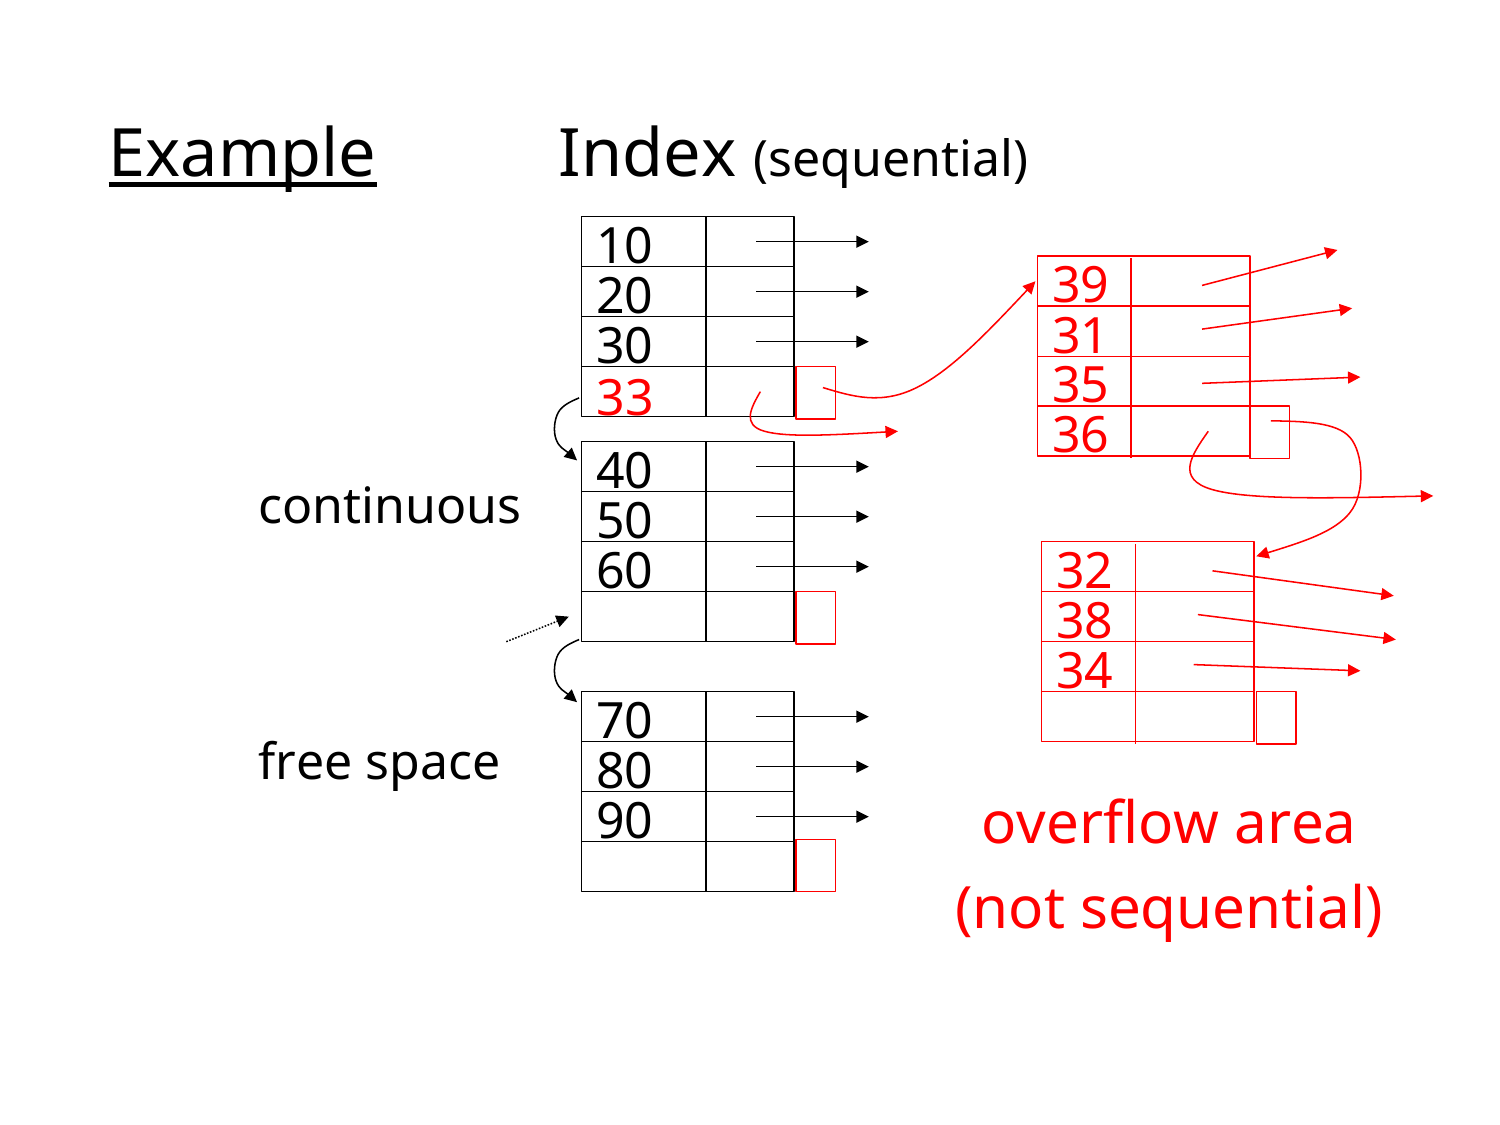

# Example		Index (sequential)
		continuous
		free space
10
39
31
35
36
33
32
38
34
overflow area
(not sequential)
20
30
40
50
60
70
80
90